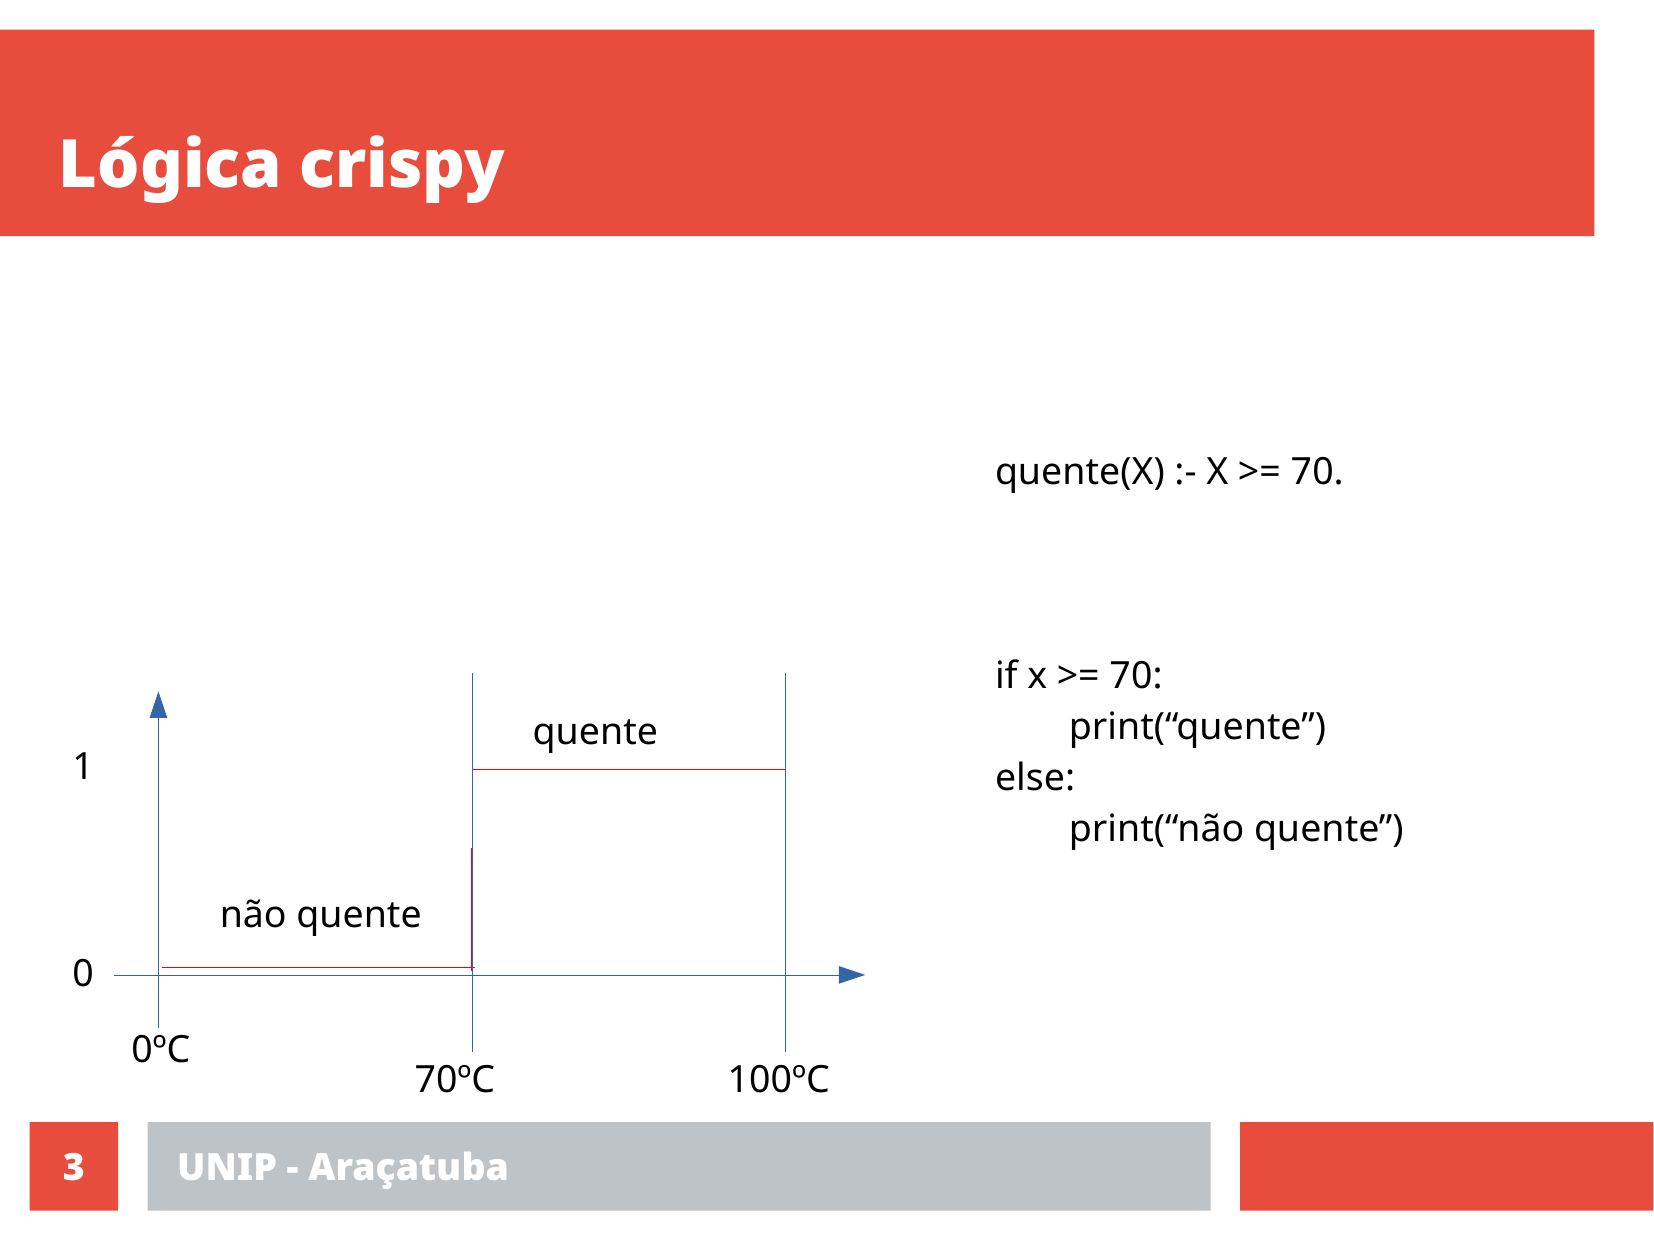

# Lógica crispy
quente(X) :- X >= 70.
if x >= 70:
	print(“quente”)
else:
	print(“não quente”)
quente
1
não quente
0
0ºC
70ºC
100ºC
3
UNIP - Araçatuba